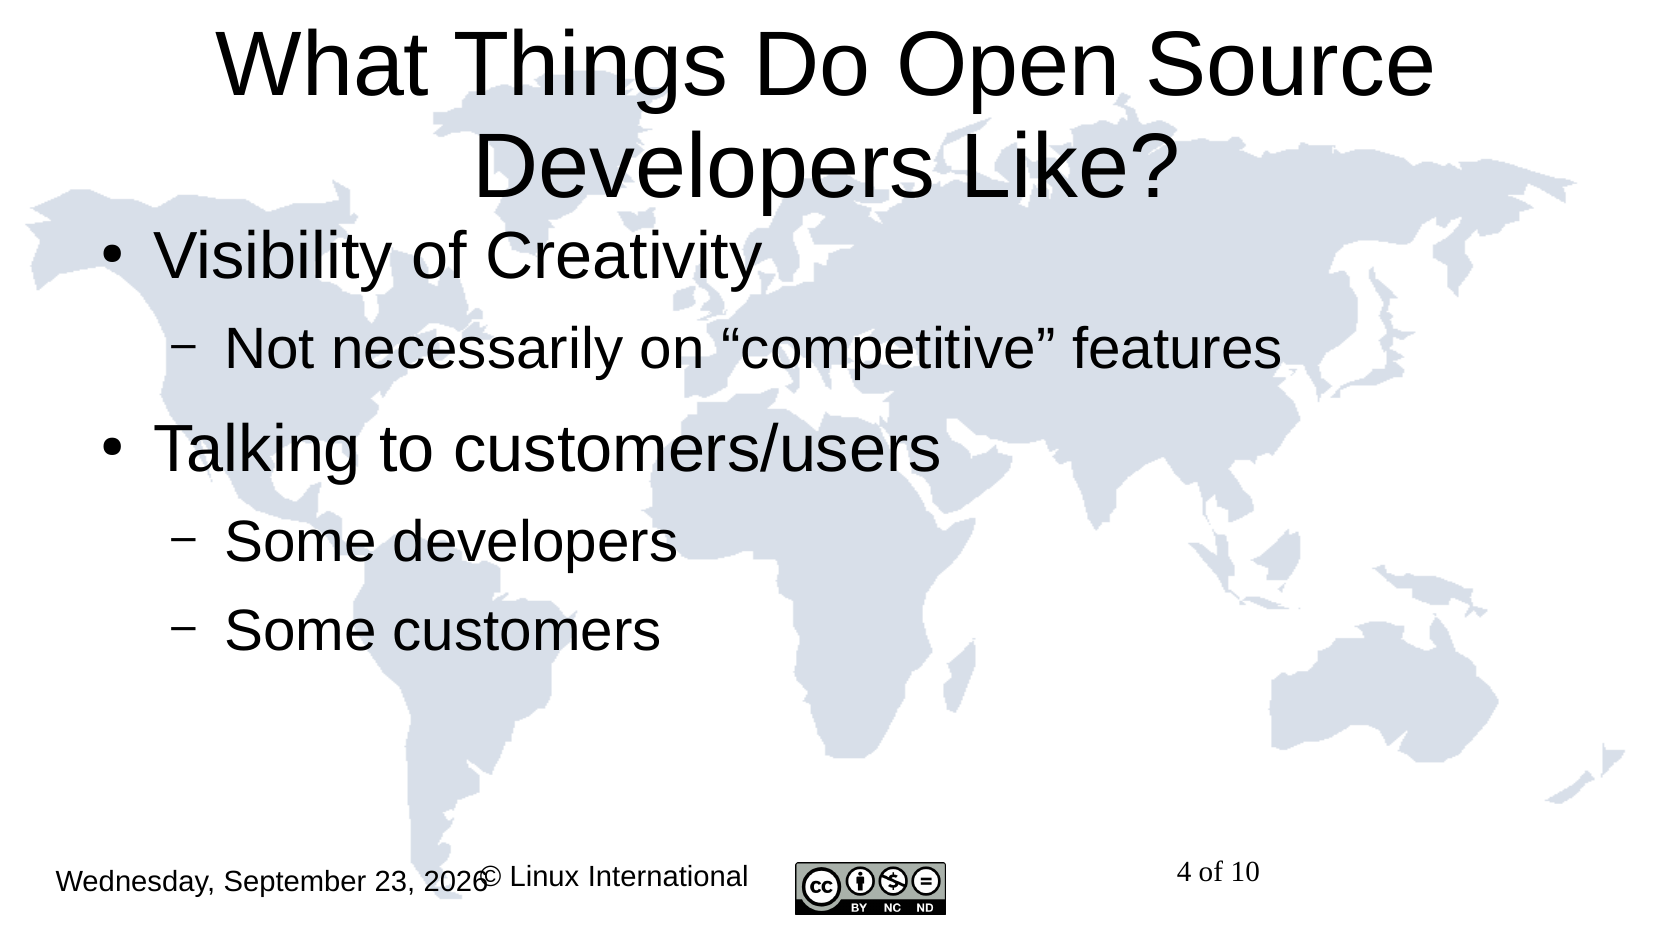

# What Things Do Open Source Developers Like?
Visibility of Creativity
Not necessarily on “competitive” features
Talking to customers/users
Some developers
Some customers
4